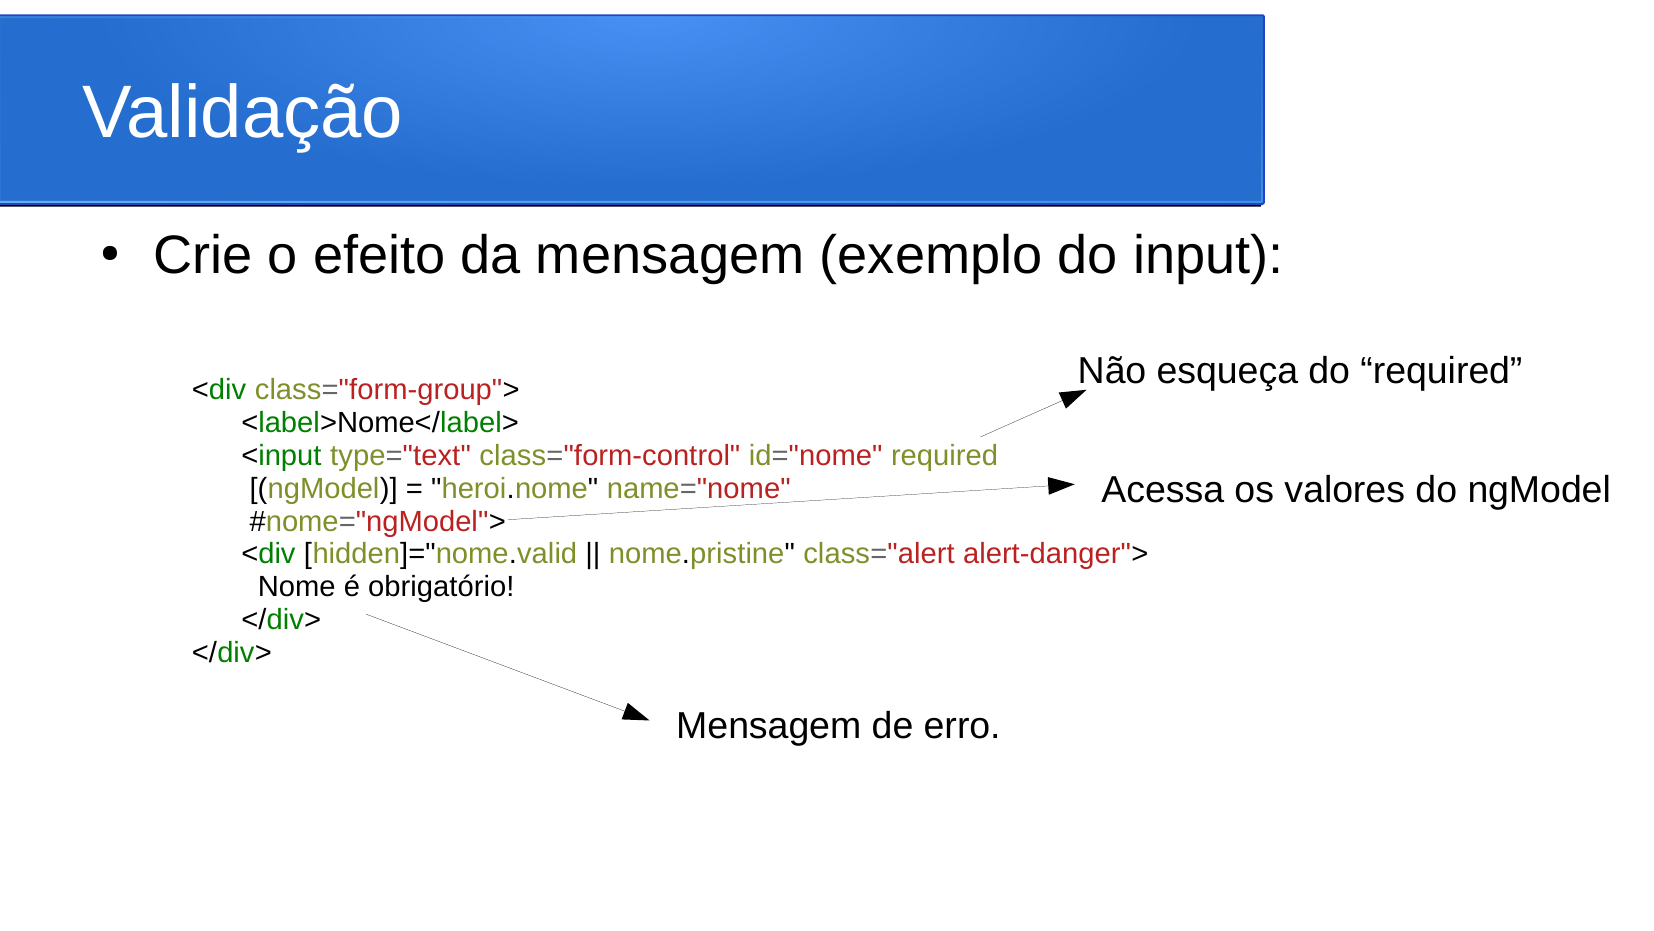

# Validação
Crie o efeito da mensagem (exemplo do input):
Não esqueça do “required”
<div class="form-group">
 <label>Nome</label>
 <input type="text" class="form-control" id="nome" required
 [(ngModel)] = "heroi.nome" name="nome"
 #nome="ngModel">
 <div [hidden]="nome.valid || nome.pristine" class="alert alert-danger">
 Nome é obrigatório!
 </div>
</div>
Acessa os valores do ngModel
Mensagem de erro.